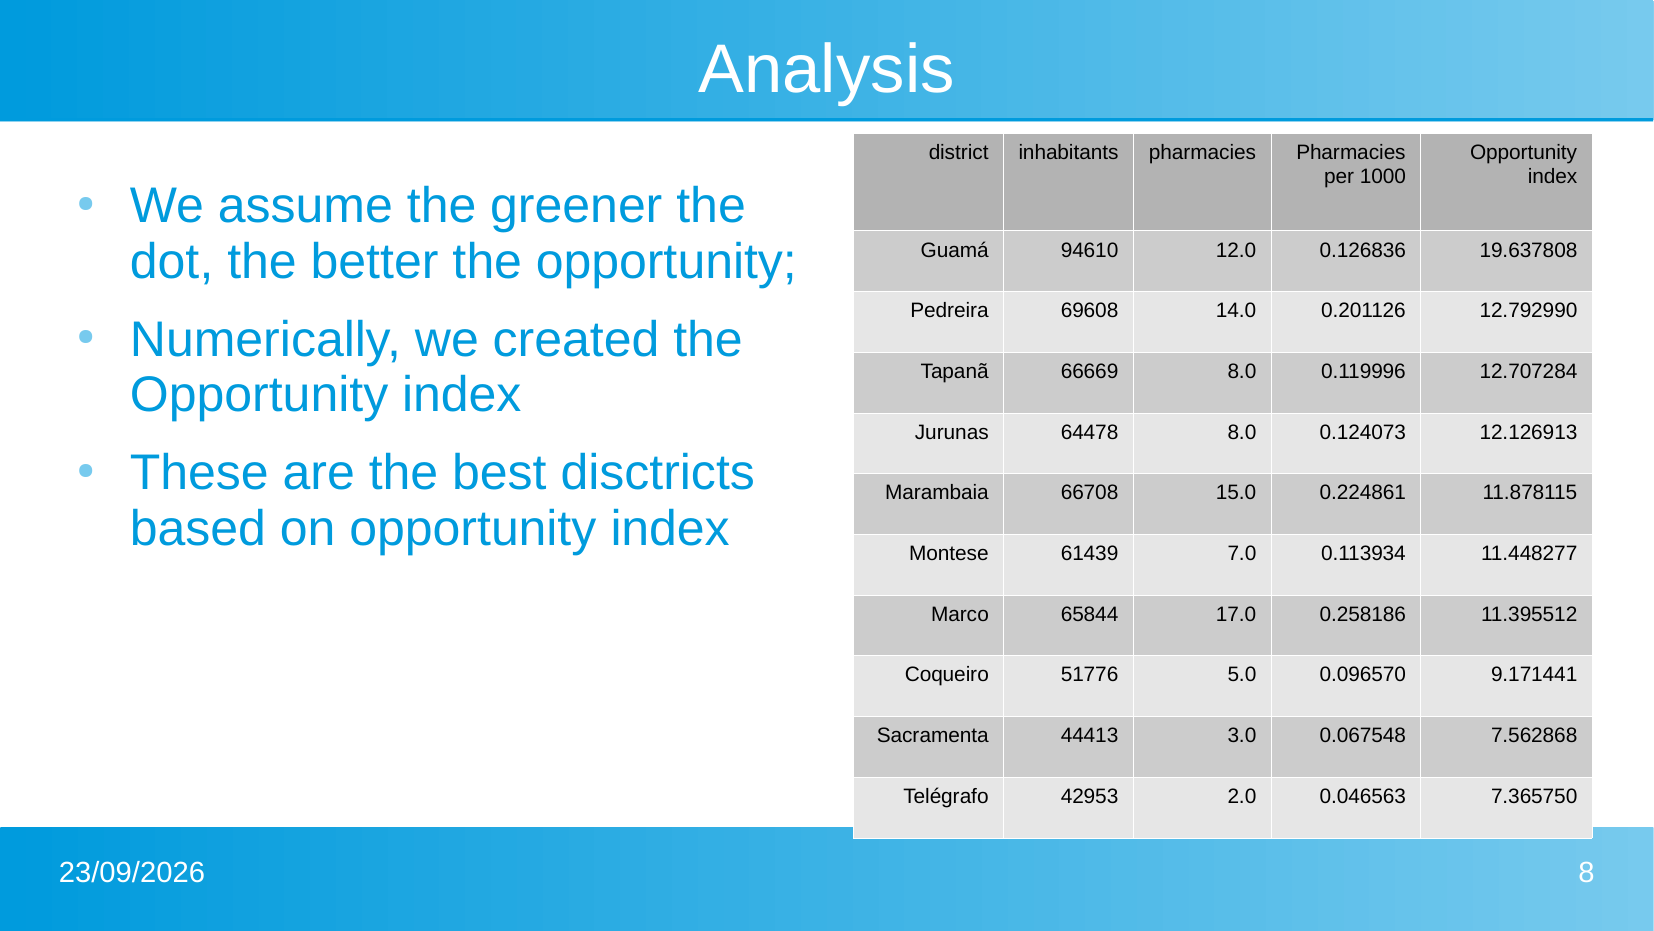

# Analysis
| district | inhabitants | pharmacies | Pharmacies per 1000 | Opportunity index |
| --- | --- | --- | --- | --- |
| Guamá | 94610 | 12.0 | 0.126836 | 19.637808 |
| Pedreira | 69608 | 14.0 | 0.201126 | 12.792990 |
| Tapanã | 66669 | 8.0 | 0.119996 | 12.707284 |
| Jurunas | 64478 | 8.0 | 0.124073 | 12.126913 |
| Marambaia | 66708 | 15.0 | 0.224861 | 11.878115 |
| Montese | 61439 | 7.0 | 0.113934 | 11.448277 |
| Marco | 65844 | 17.0 | 0.258186 | 11.395512 |
| Coqueiro | 51776 | 5.0 | 0.096570 | 9.171441 |
| Sacramenta | 44413 | 3.0 | 0.067548 | 7.562868 |
| Telégrafo | 42953 | 2.0 | 0.046563 | 7.365750 |
We assume the greener the dot, the better the opportunity;
Numerically, we created the Opportunity index
These are the best disctricts based on opportunity index
8